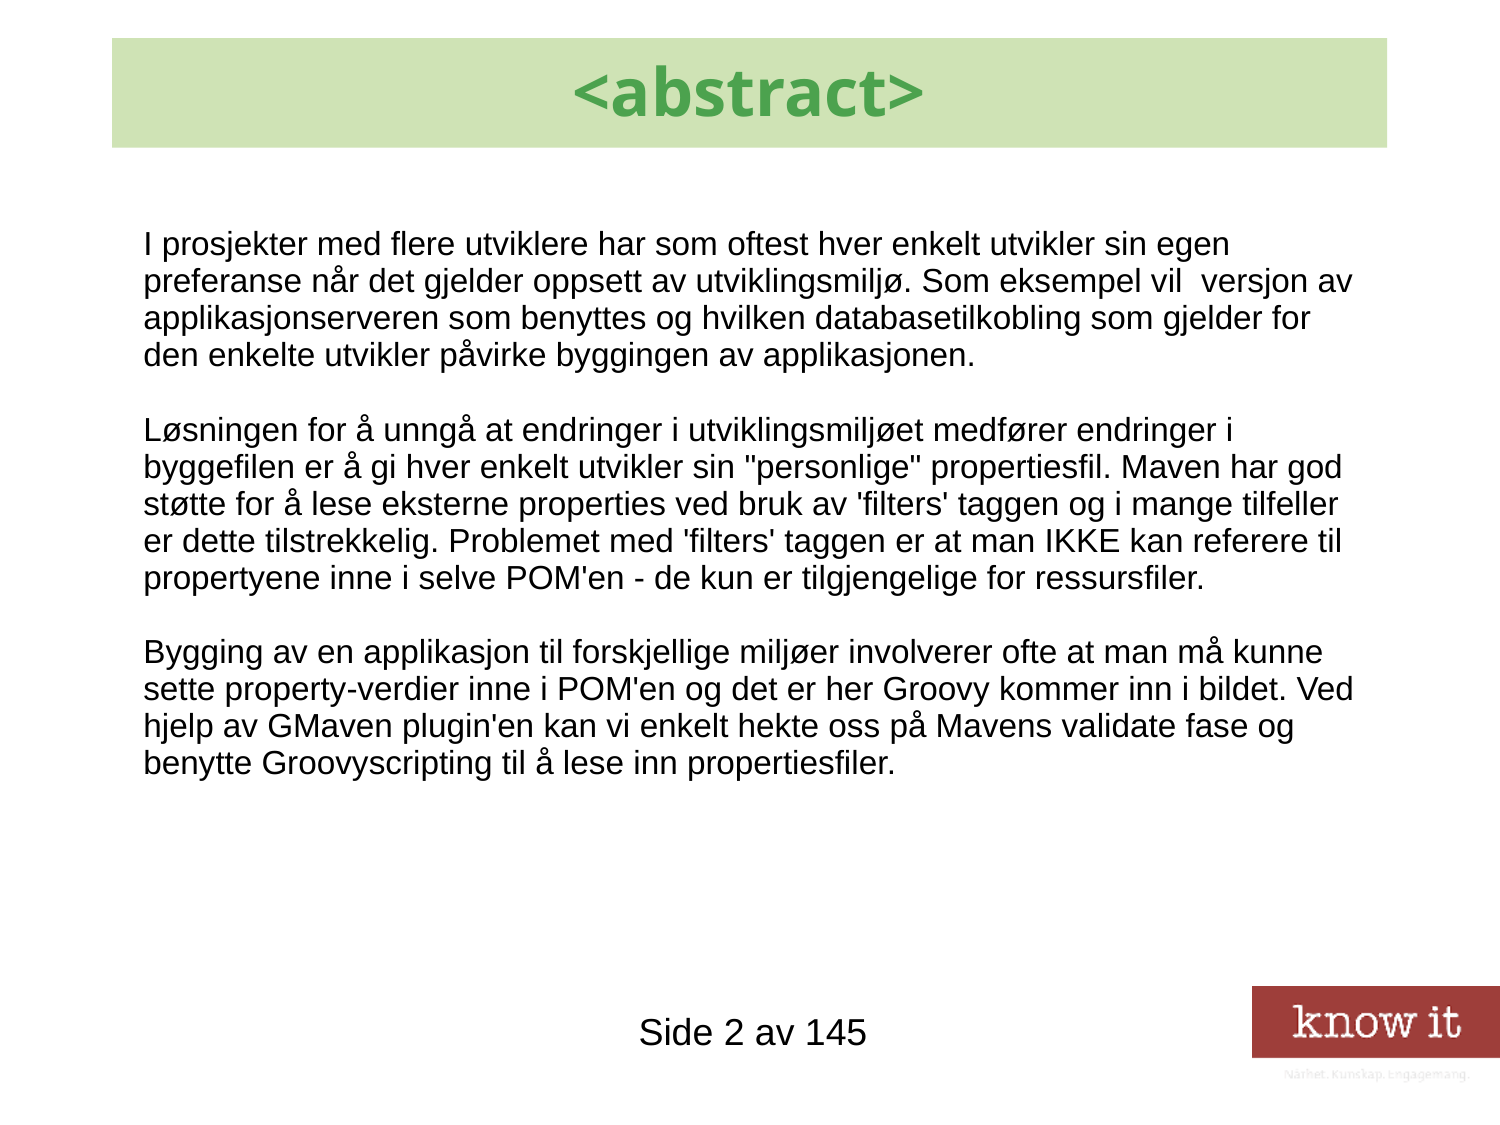

<abstract>
I prosjekter med flere utviklere har som oftest hver enkelt utvikler sin egen preferanse når det gjelder oppsett av utviklingsmiljø. Som eksempel vil versjon av applikasjonserveren som benyttes og hvilken databasetilkobling som gjelder for den enkelte utvikler påvirke byggingen av applikasjonen.
Løsningen for å unngå at endringer i utviklingsmiljøet medfører endringer i byggefilen er å gi hver enkelt utvikler sin "personlige" propertiesfil. Maven har god støtte for å lese eksterne properties ved bruk av 'filters' taggen og i mange tilfeller er dette tilstrekkelig. Problemet med 'filters' taggen er at man IKKE kan referere til propertyene inne i selve POM'en - de kun er tilgjengelige for ressursfiler.
Bygging av en applikasjon til forskjellige miljøer involverer ofte at man må kunne sette property-verdier inne i POM'en og det er her Groovy kommer inn i bildet. Ved hjelp av GMaven plugin'en kan vi enkelt hekte oss på Mavens validate fase og benytte Groovyscripting til å lese inn propertiesfiler.
Side 2 av 145